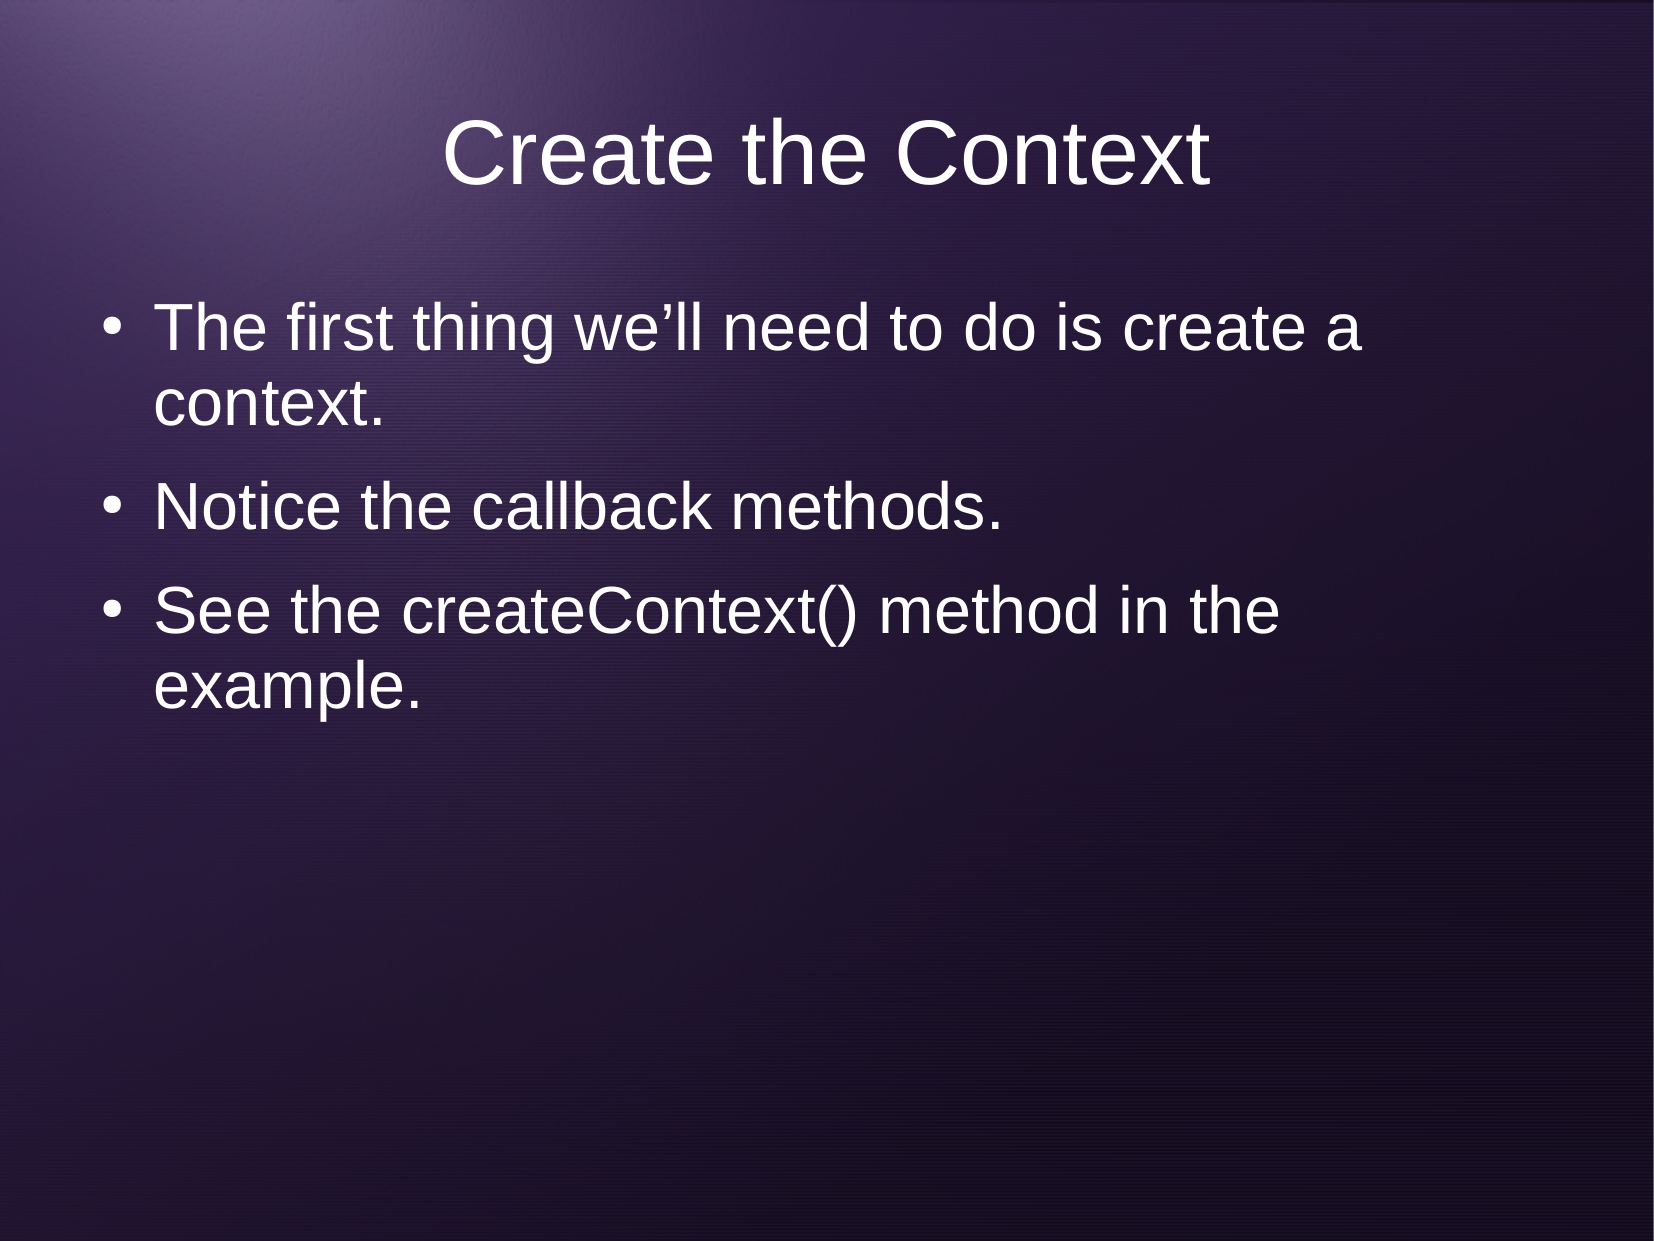

# Create the Context
The first thing we’ll need to do is create a context.
Notice the callback methods.
See the createContext() method in the example.